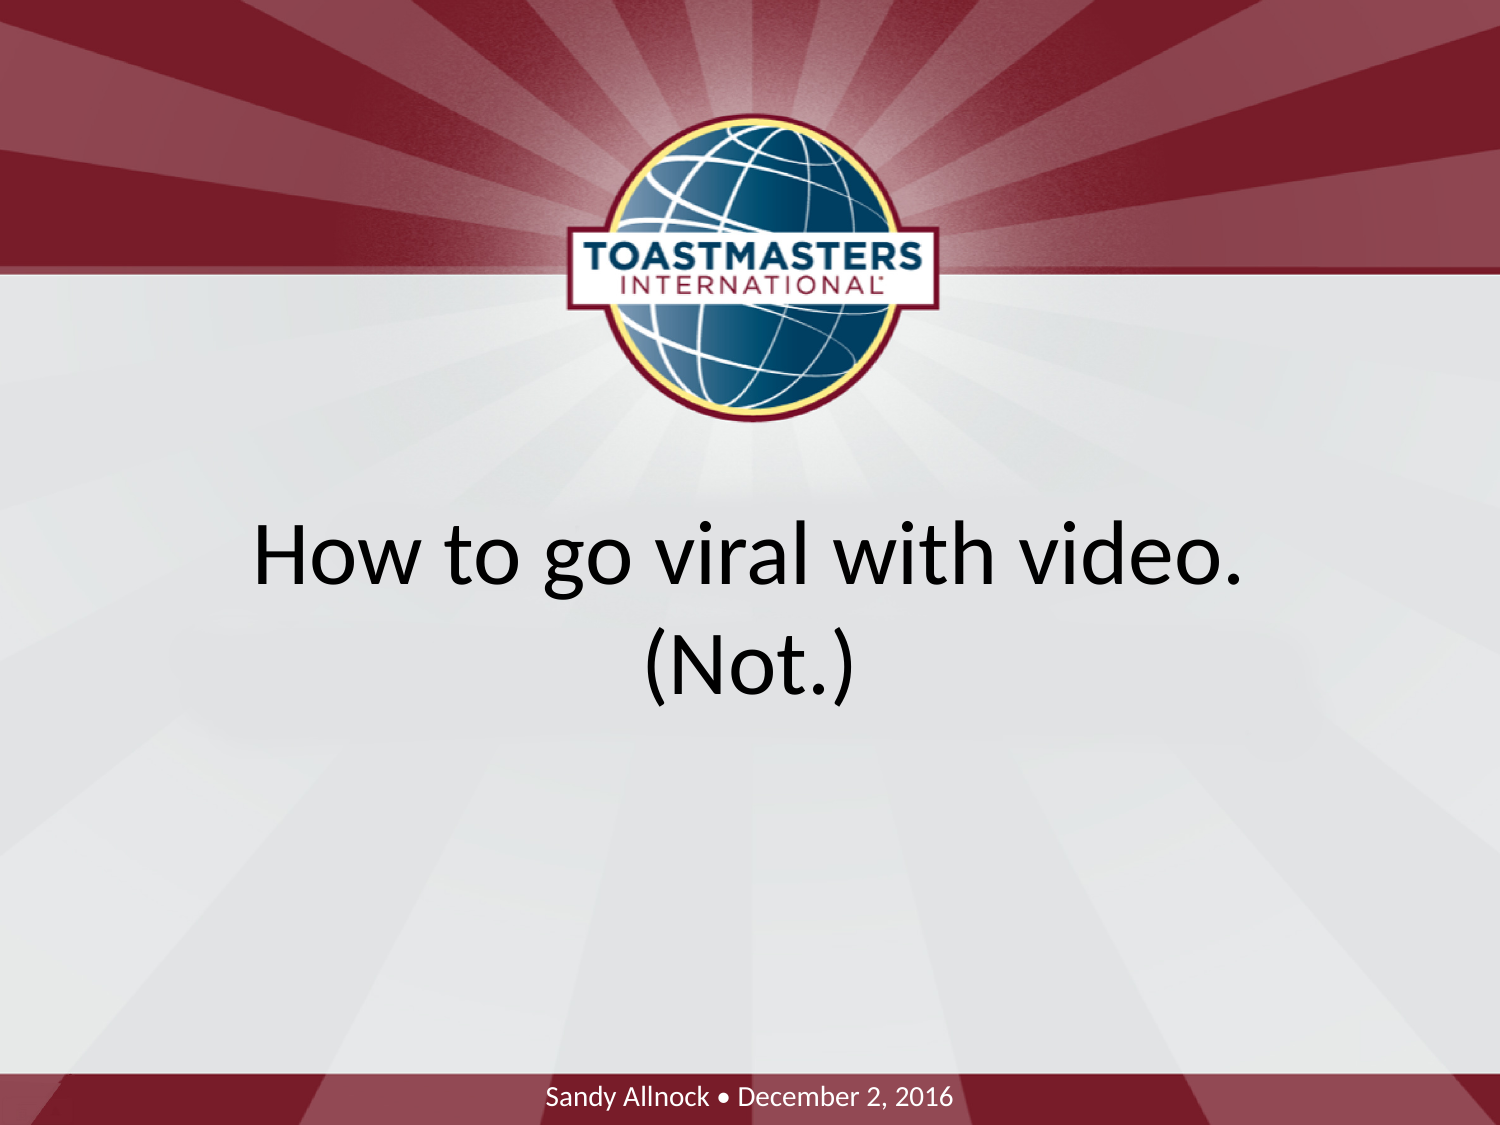

# How to go viral with video. (Not.)
Sandy Allnock • December 2, 2016